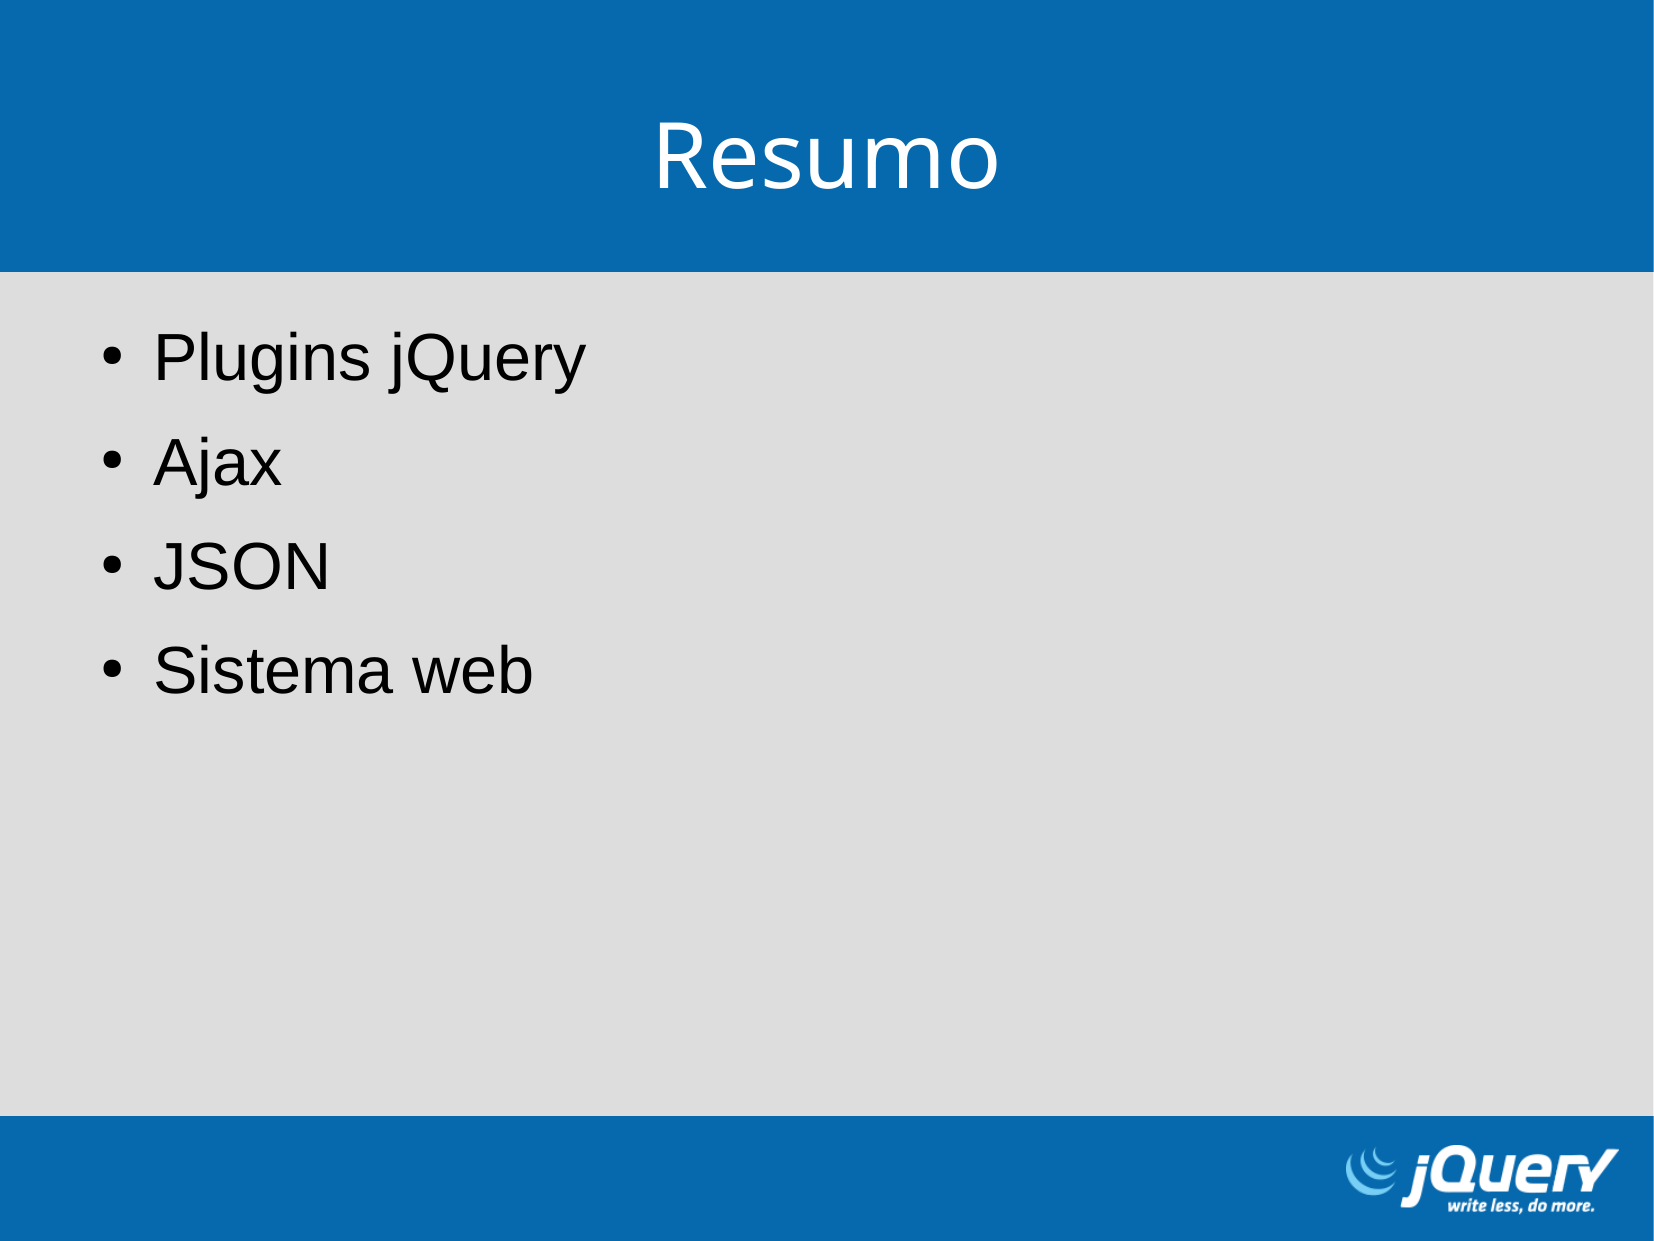

# Resumo
Plugins jQuery
Ajax
JSON
Sistema web